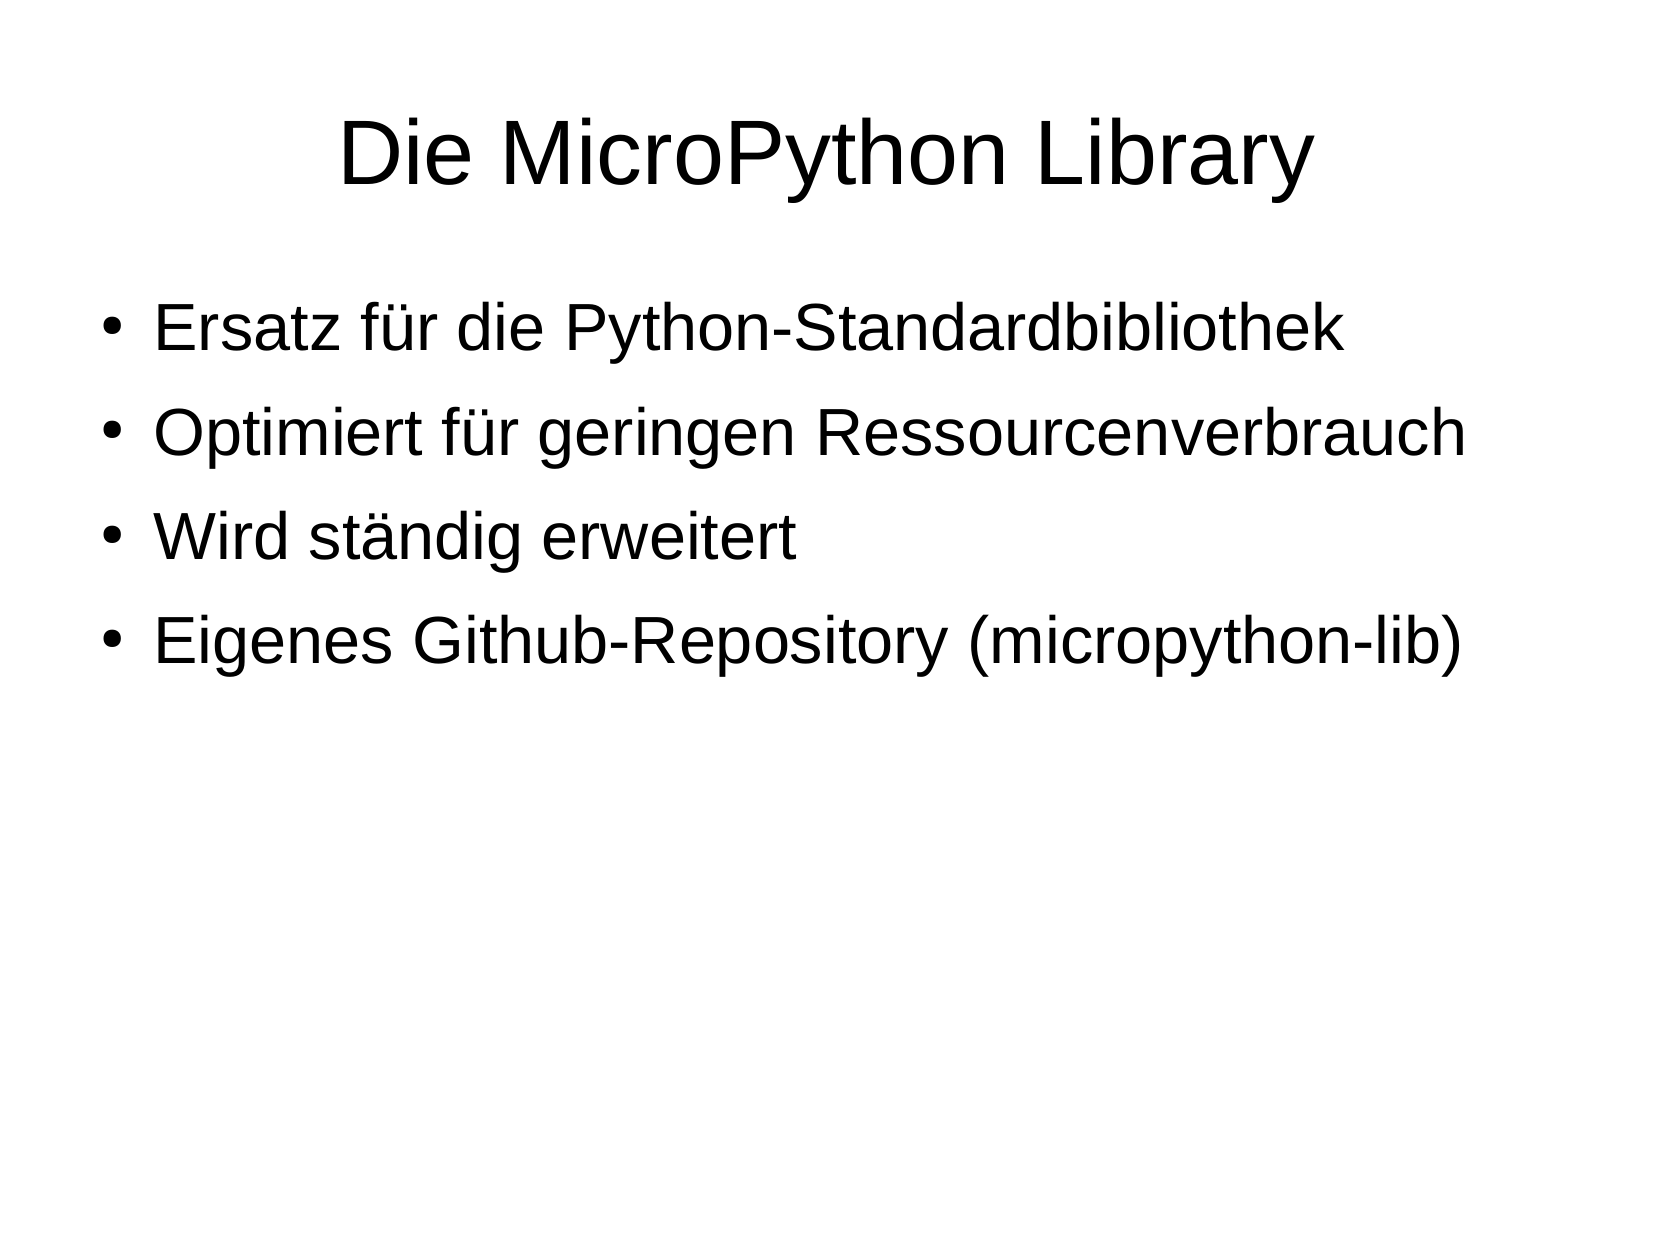

# Die MicroPython Library
Ersatz für die Python-Standardbibliothek
Optimiert für geringen Ressourcenverbrauch
Wird ständig erweitert
Eigenes Github-Repository (micropython-lib)